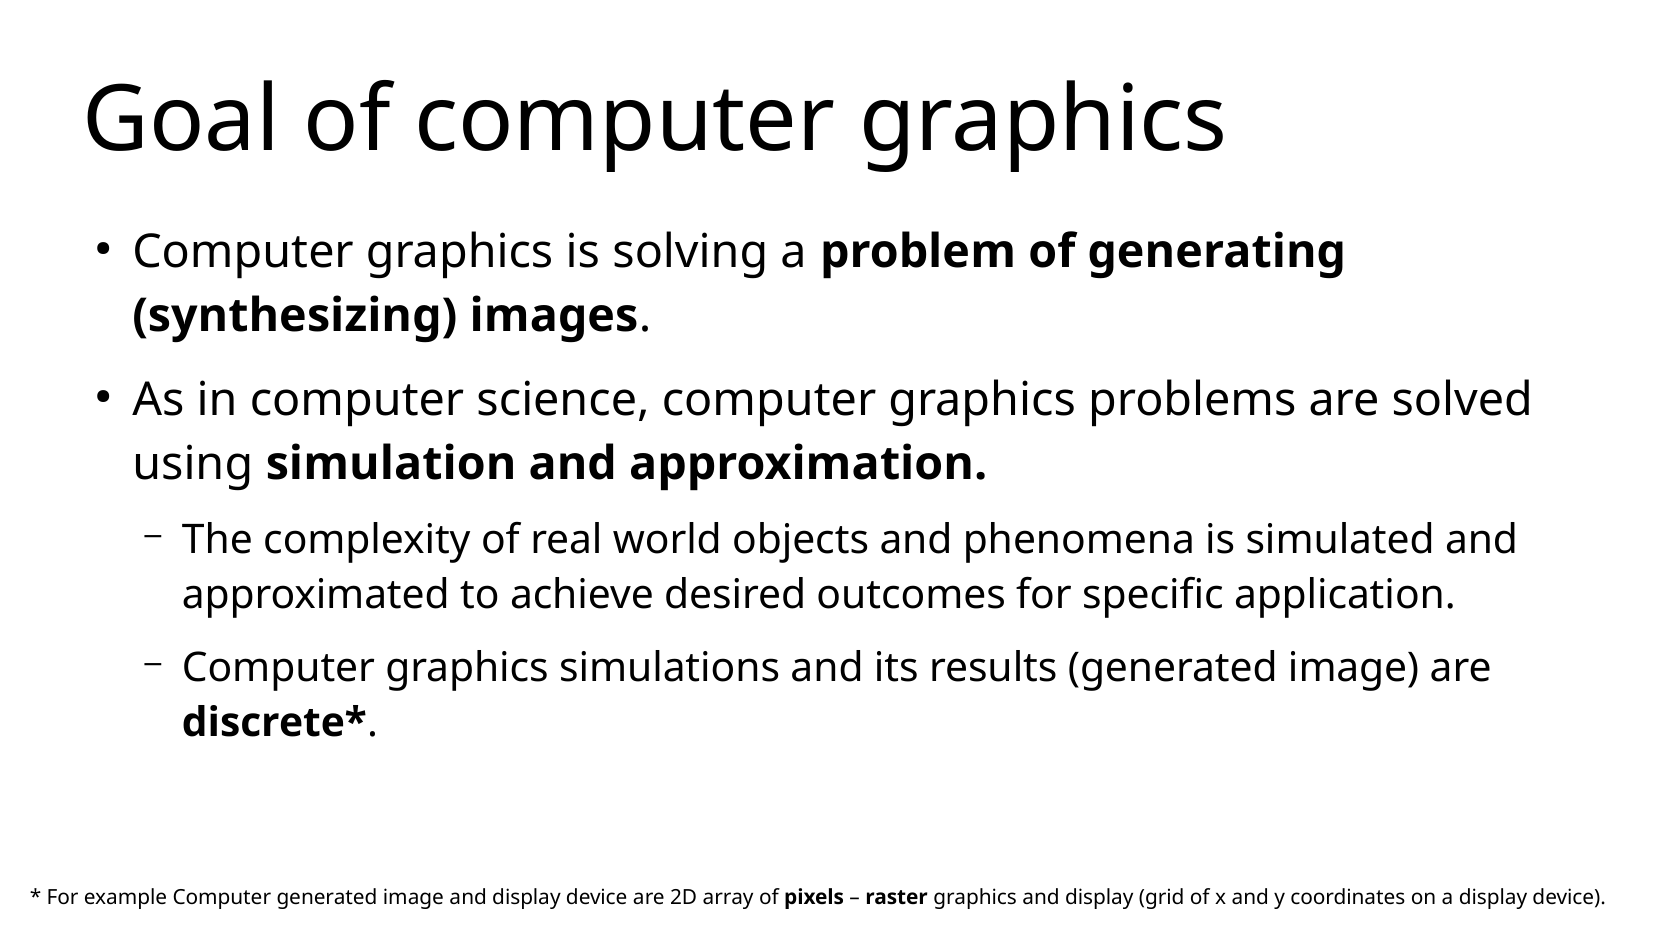

# Goal of computer graphics
Computer graphics is solving a problem of generating (synthesizing) images.
As in computer science, computer graphics problems are solved using simulation and approximation.
The complexity of real world objects and phenomena is simulated and approximated to achieve desired outcomes for specific application.
Computer graphics simulations and its results (generated image) are discrete*.
* For example Computer generated image and display device are 2D array of pixels – raster graphics and display (grid of x and y coordinates on a display device).